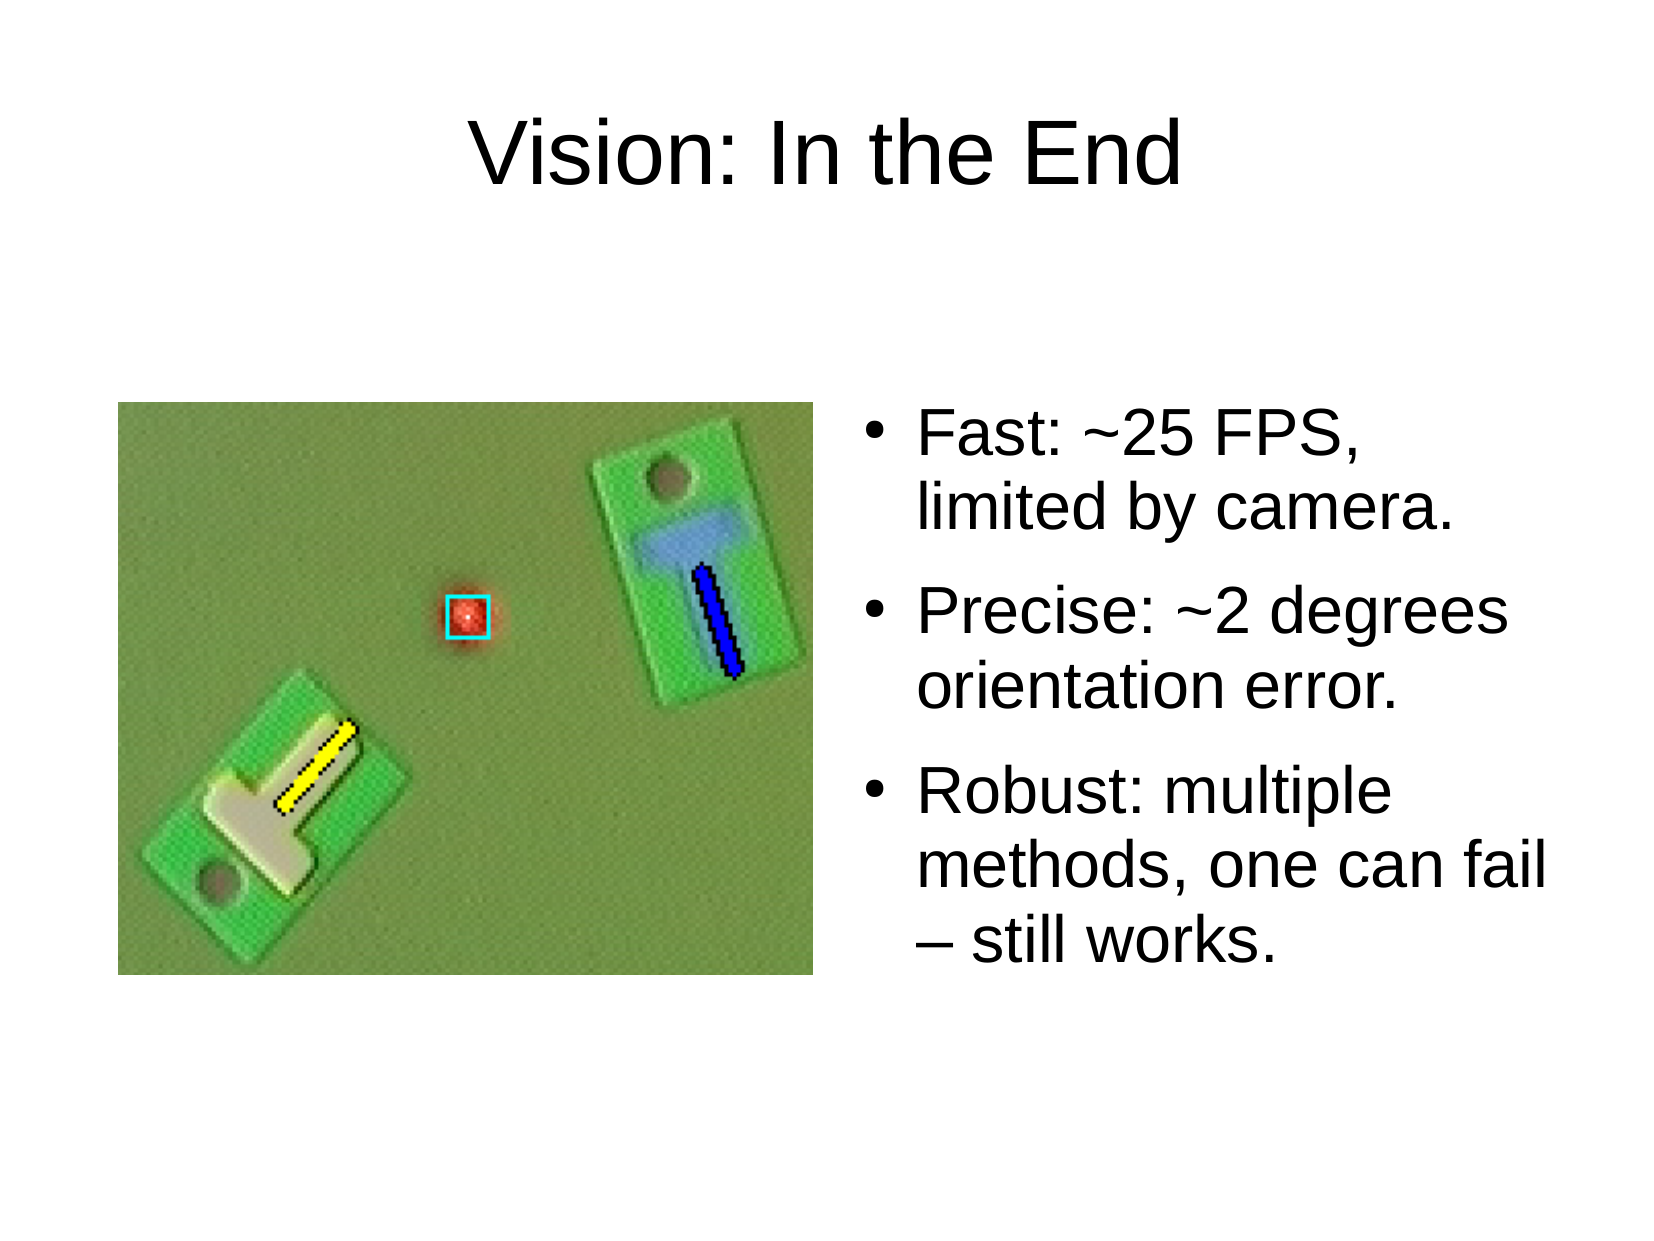

# Vision: In the End
Fast: ~25 FPS, limited by camera.
Precise: ~2 degrees orientation error.
Robust: multiple methods, one can fail – still works.